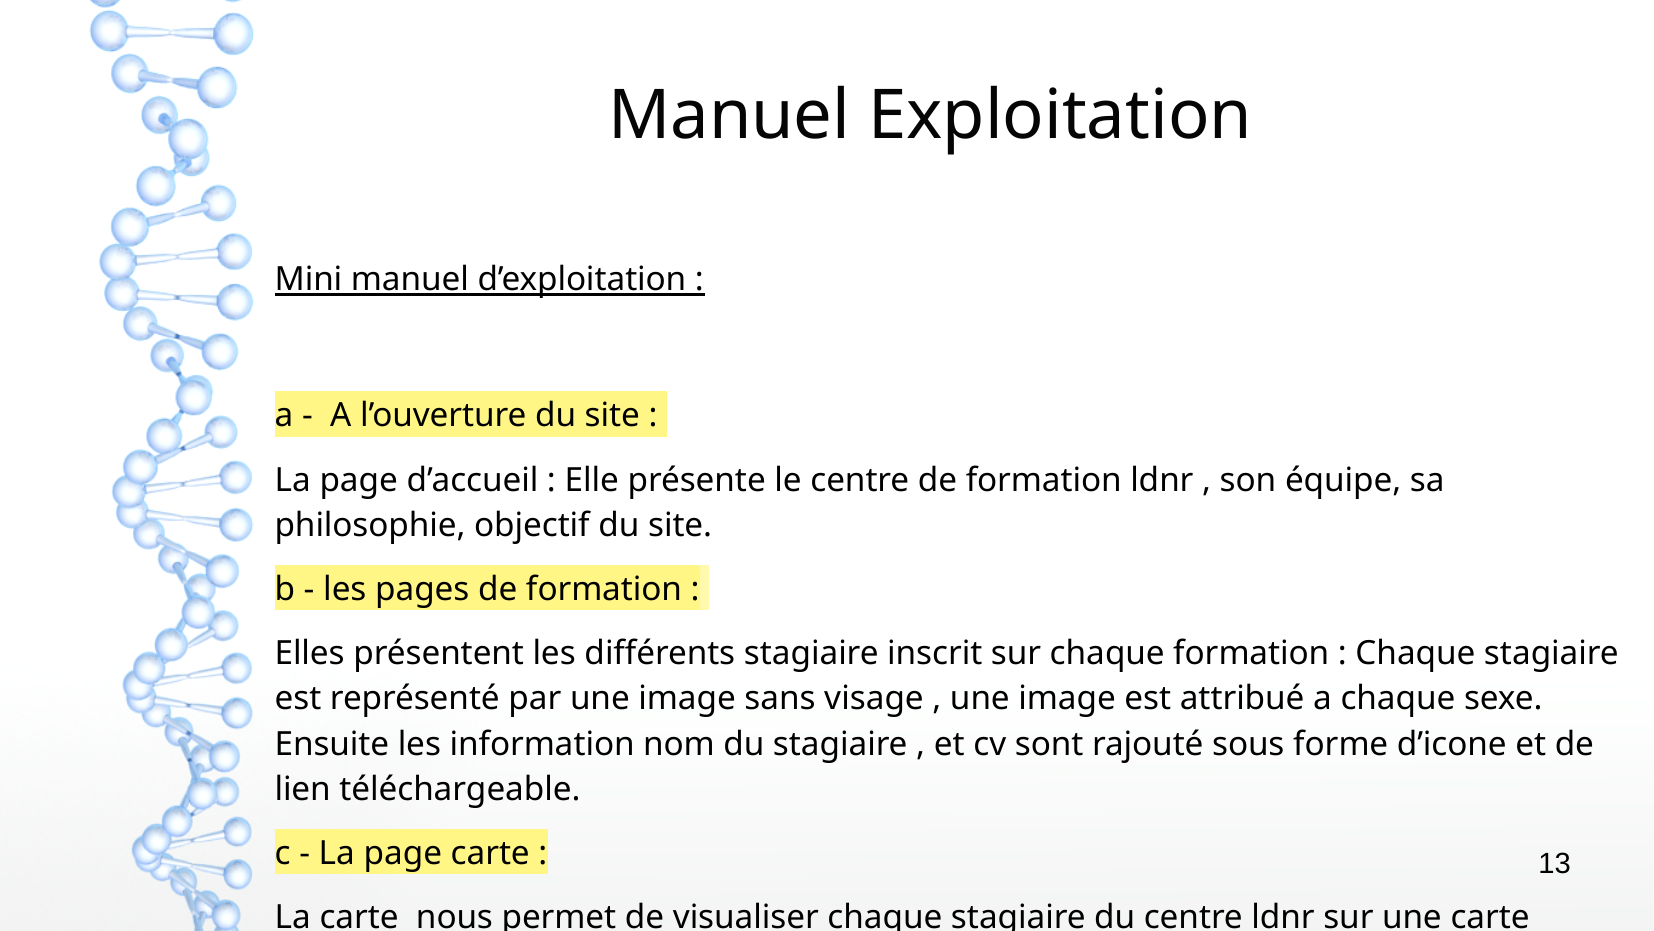

# Manuel Exploitation
Mini manuel d’exploitation :
a - A l’ouverture du site :
La page d’accueil : Elle présente le centre de formation ldnr , son équipe, sa philosophie, objectif du site.
b - les pages de formation :
Elles présentent les différents stagiaire inscrit sur chaque formation : Chaque stagiaire est représenté par une image sans visage , une image est attribué a chaque sexe. Ensuite les information nom du stagiaire , et cv sont rajouté sous forme d’icone et de lien téléchargeable.
c - La page carte :
La carte  nous permet de visualiser chaque stagiaire du centre ldnr sur une carte google map. Cinq couleur d’icônes qui représentent chaque cursus de formation. En cliquant sur l’icône on a les information du stagiaire qu’il représente avec une possibilité de télécharger son CV
13